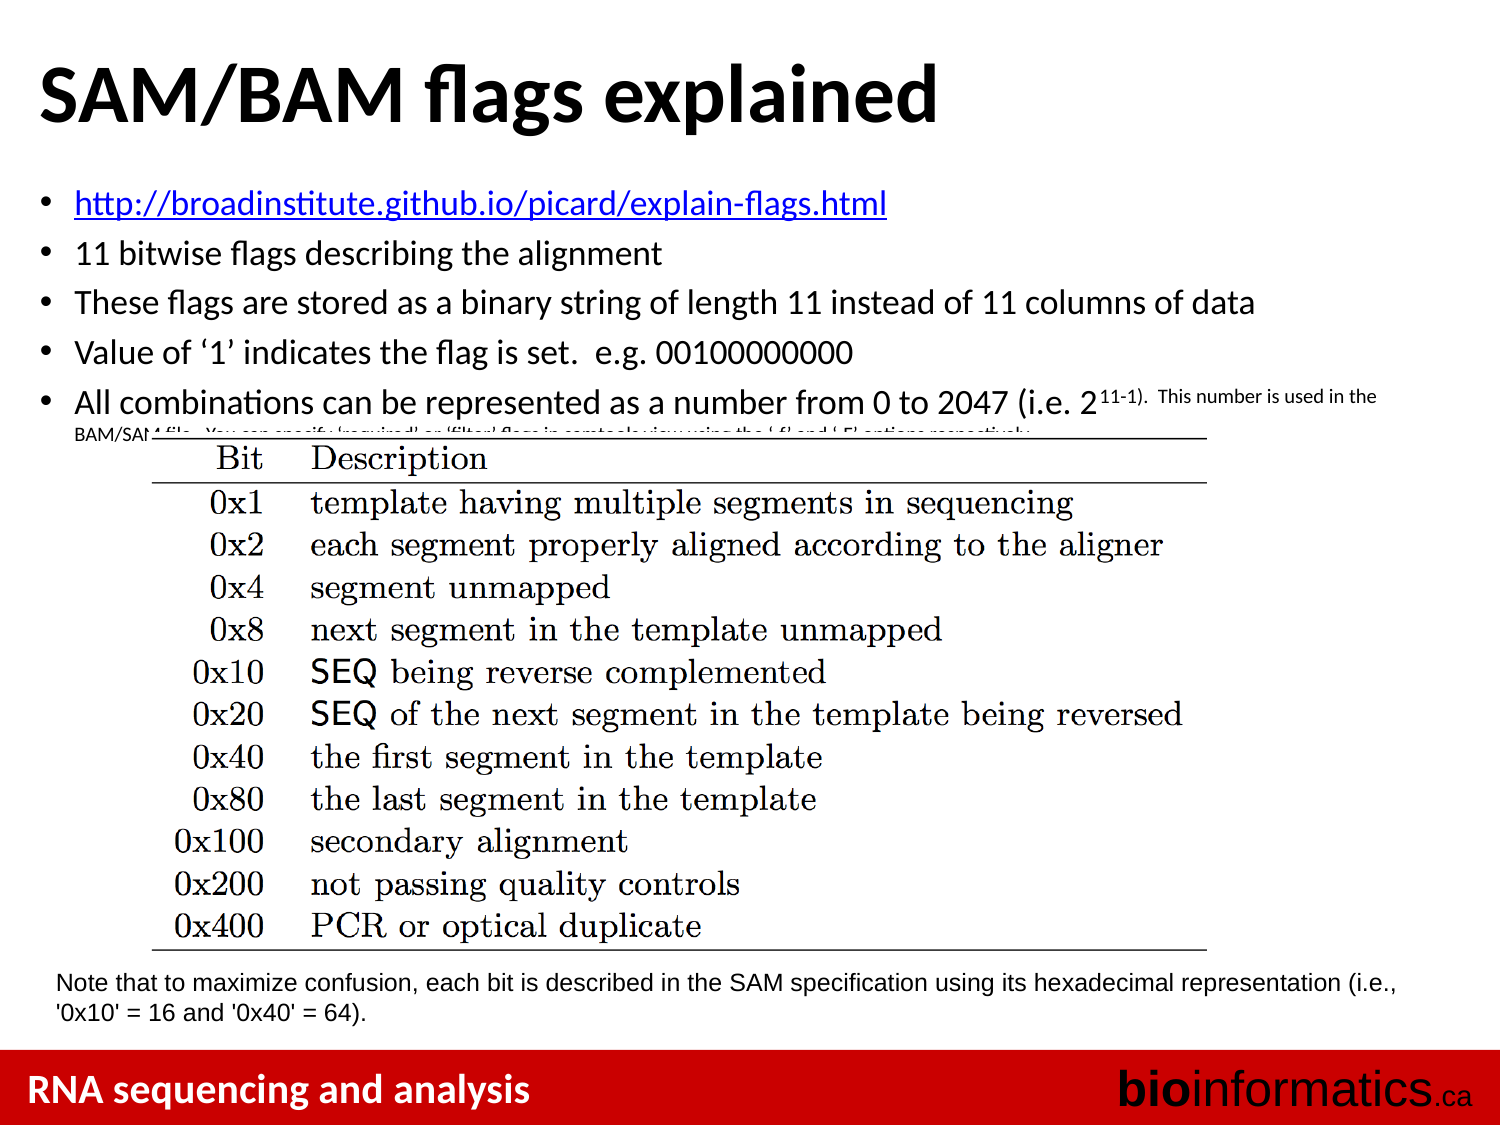

# SAM/BAM flags explained
http://broadinstitute.github.io/picard/explain-flags.html
11 bitwise flags describing the alignment
These flags are stored as a binary string of length 11 instead of 11 columns of data
Value of ‘1’ indicates the flag is set. e.g. 00100000000
All combinations can be represented as a number from 0 to 2047 (i.e. 211-1). This number is used in the BAM/SAM file. You can specify ‘required’ or ‘filter’ flags in samtools view using the ‘-f’ and ‘-F’ options respectively
Note that to maximize confusion, each bit is described in the SAM specification using its hexadecimal representation (i.e., '0x10' = 16 and '0x40' = 64).